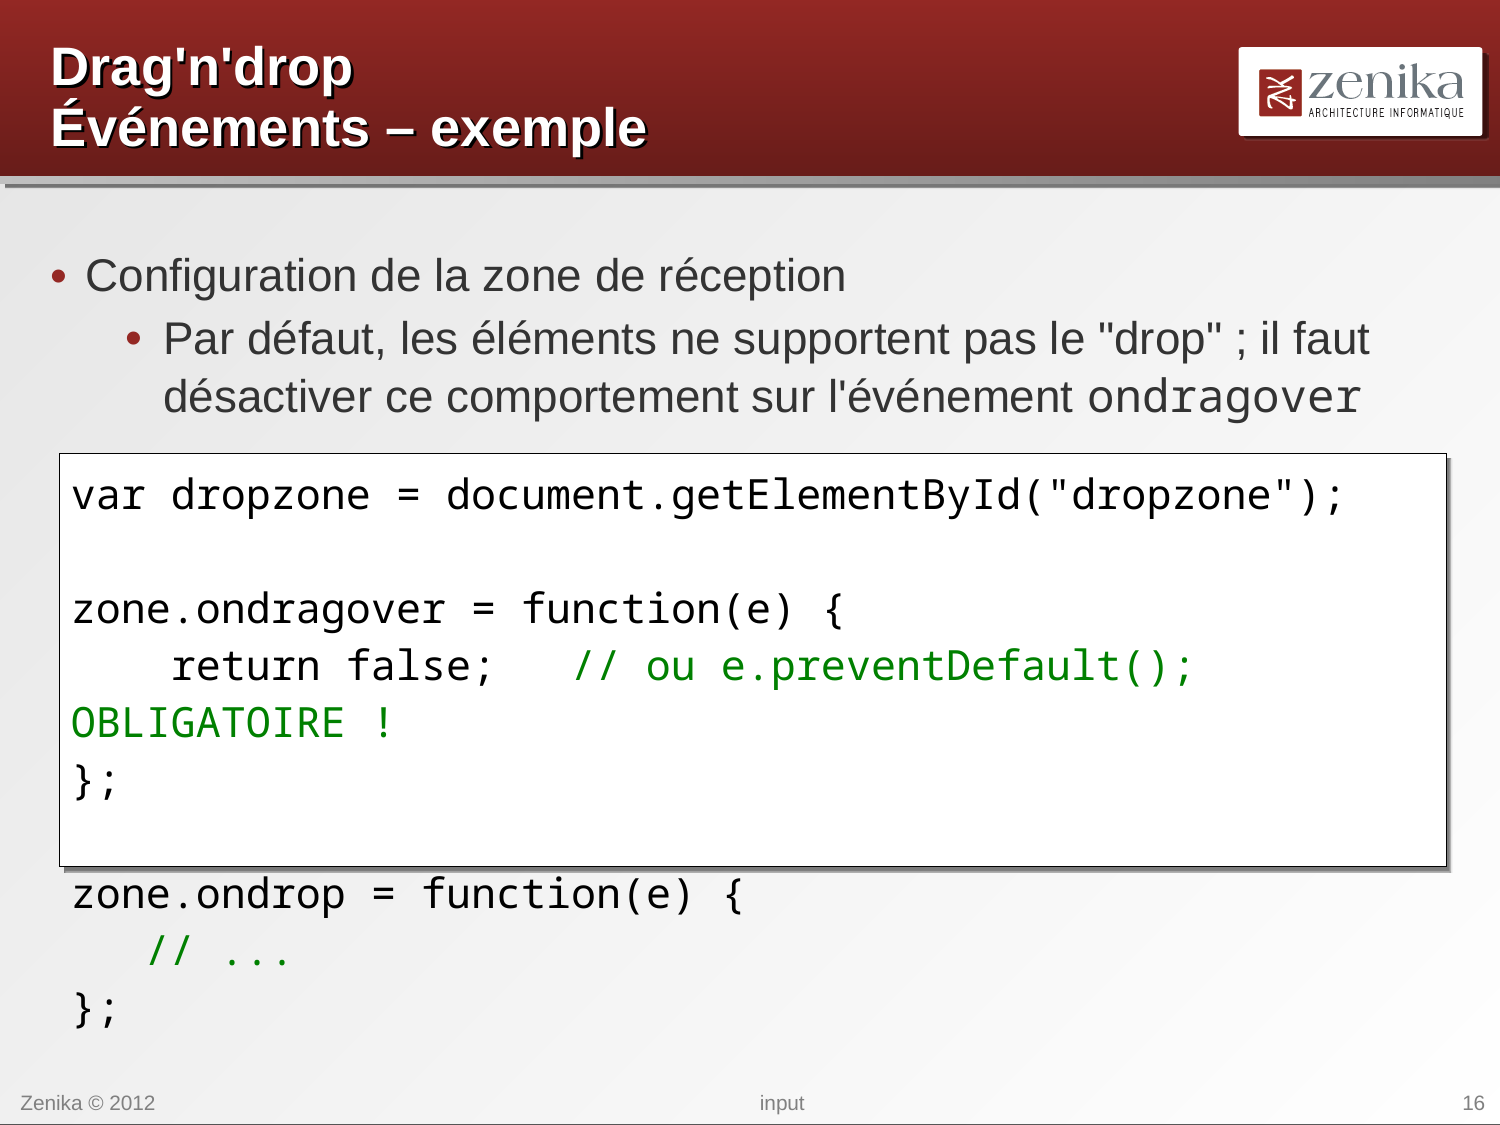

# Drag'n'drop Événements – exemple
Configuration de la zone de réception
Par défaut, les éléments ne supportent pas le "drop" ; il faut désactiver ce comportement sur l'événement ondragover
var dropzone = document.getElementById("dropzone");
zone.ondragover = function(e) {
 return false; // ou e.preventDefault(); OBLIGATOIRE !
};
zone.ondrop = function(e) {
	// ...
};